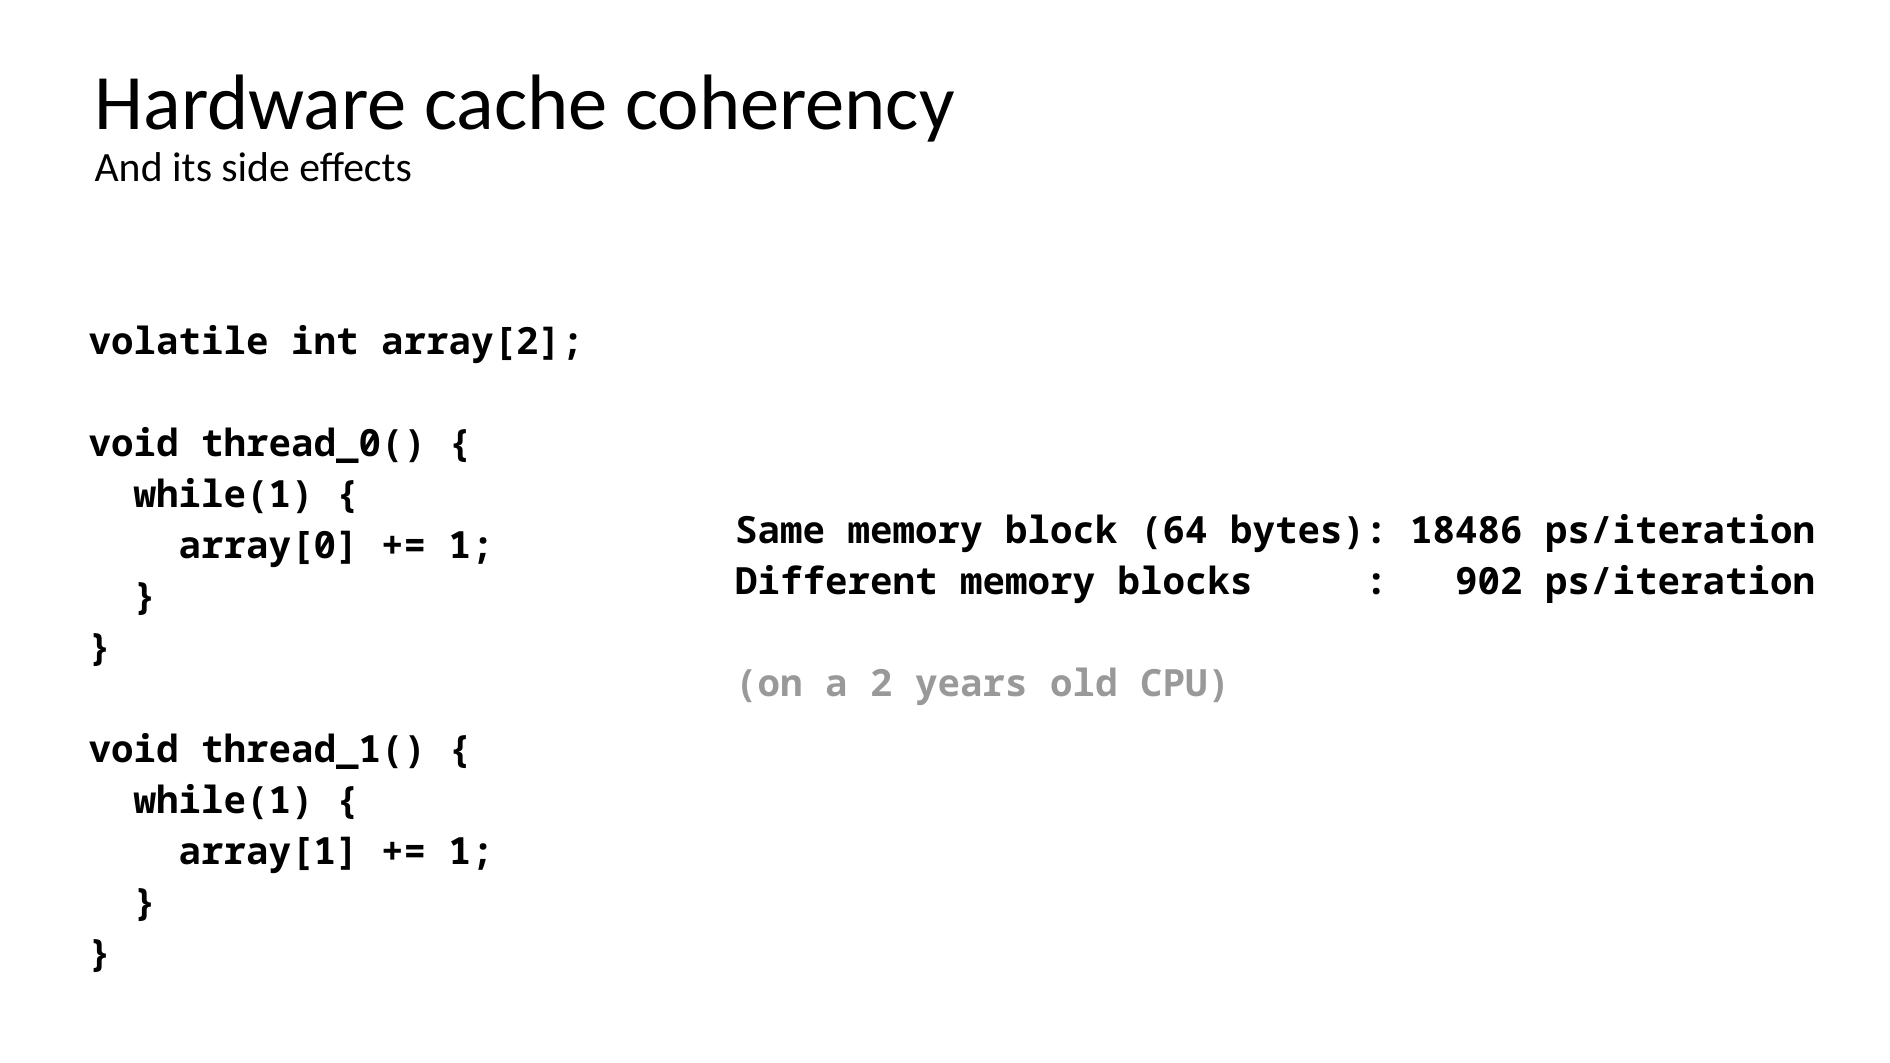

# Hardware cache coherency And its side effects
volatile int array[2];
void thread_0() {
 while(1) {
 array[0] += 1;
 }
}
void thread_1() {
 while(1) {
 array[1] += 1;
 }
}
Same memory block (64 bytes): 18486 ps/iteration
Different memory blocks : 902 ps/iteration
(on a 2 years old CPU)